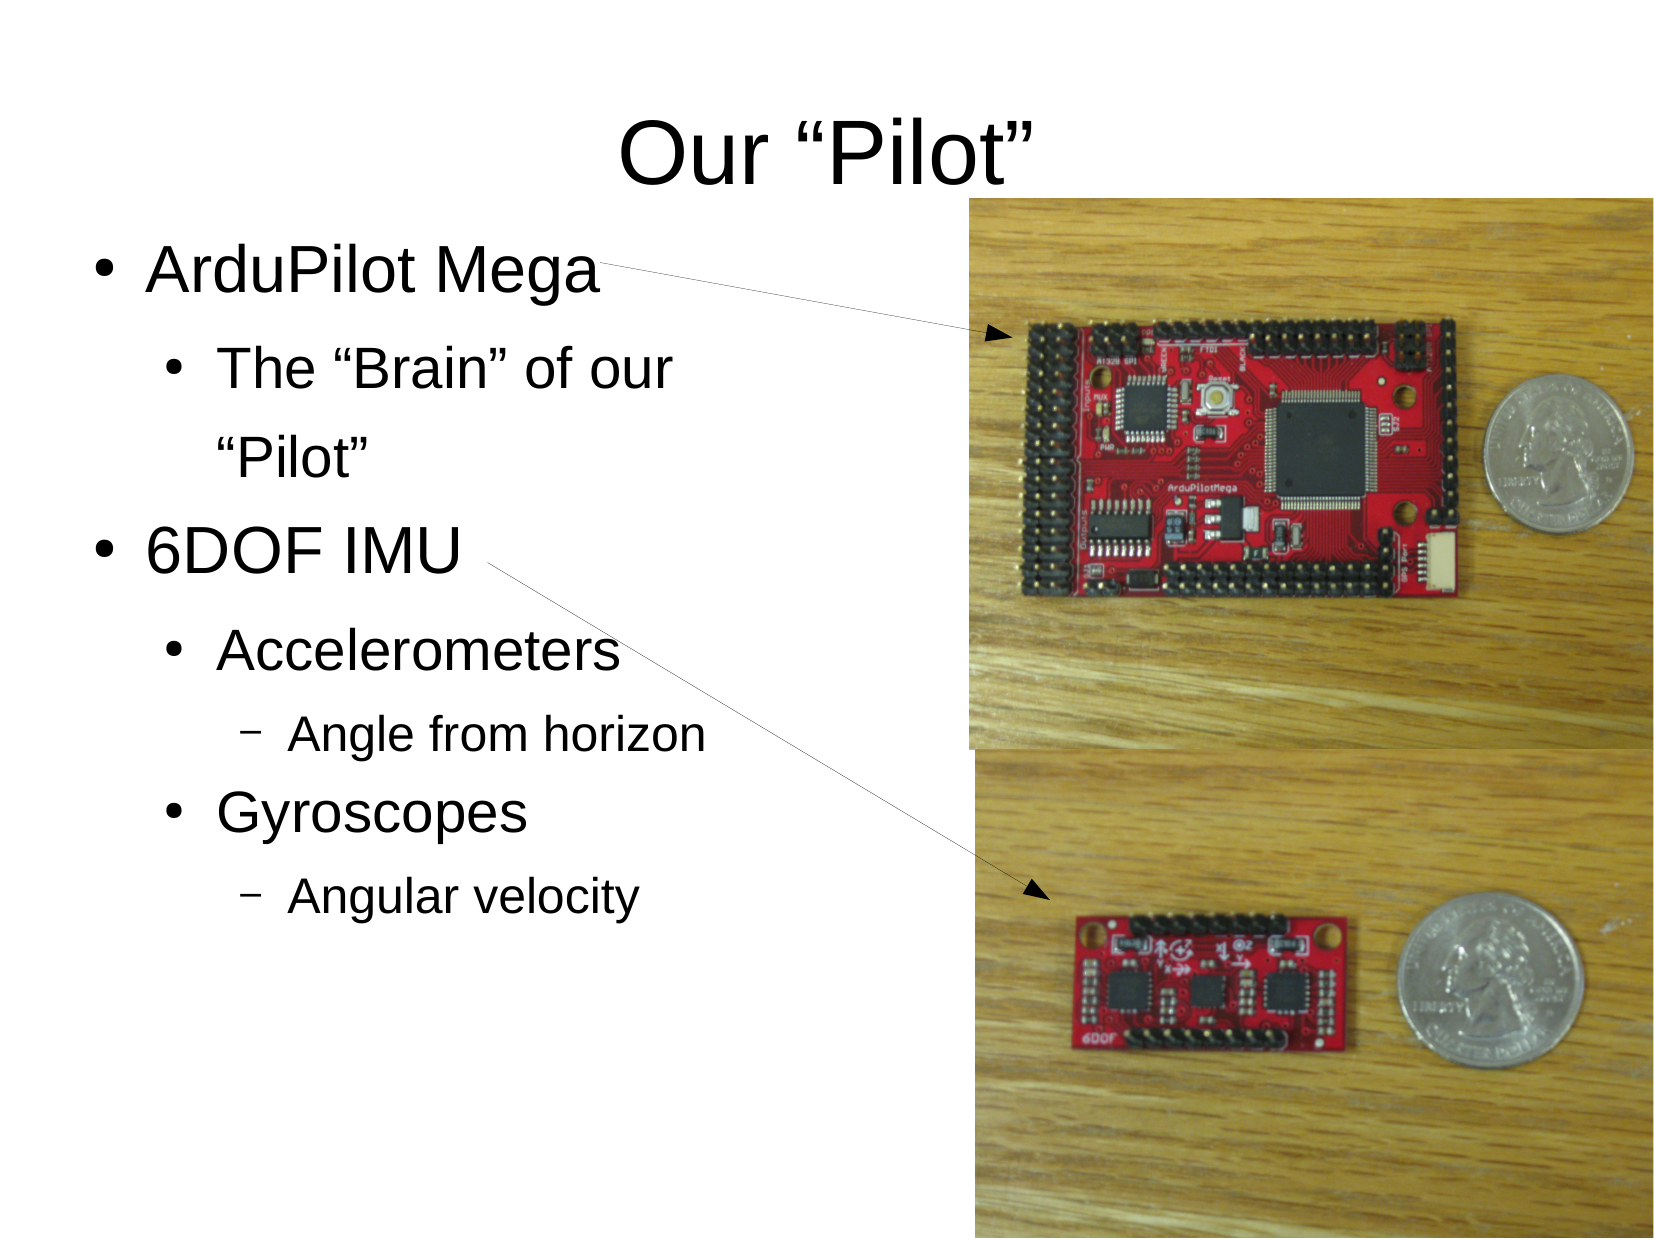

# Our “Pilot”
ArduPilot Mega
The “Brain” of our
“Pilot”
6DOF IMU
Accelerometers
Angle from horizon
Gyroscopes
Angular velocity